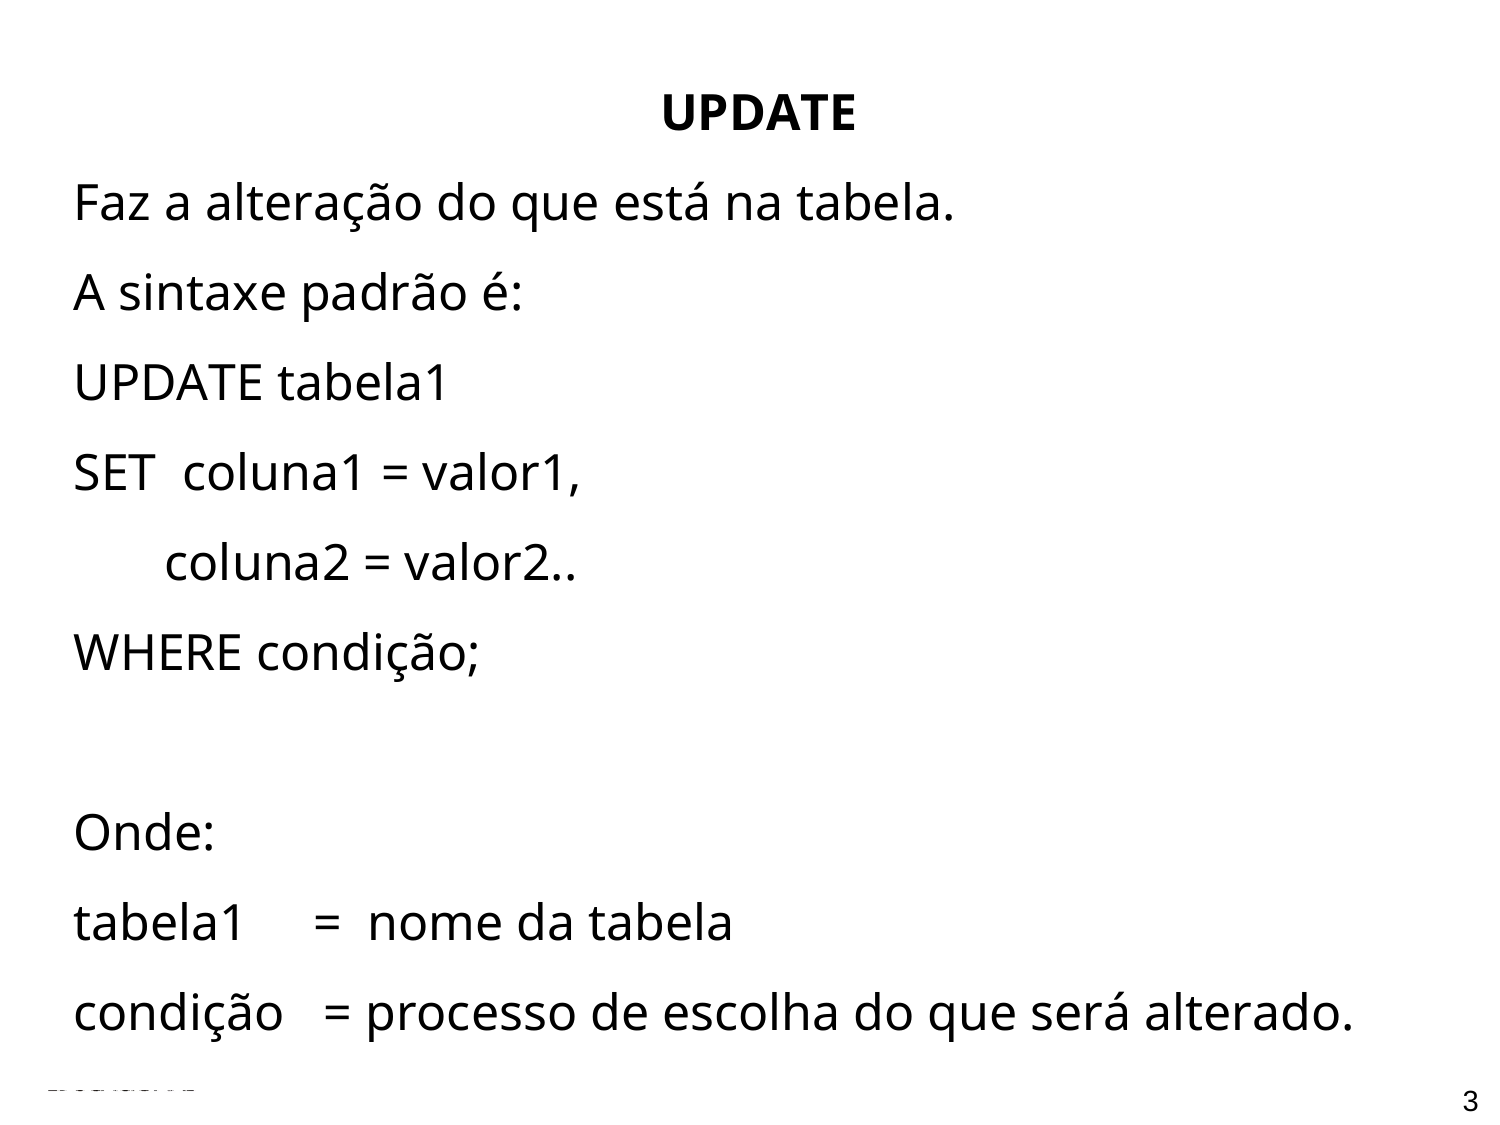

UPDATE
Faz a alteração do que está na tabela.
A sintaxe padrão é:
UPDATE tabela1
SET  coluna1 = valor1,
 coluna2 = valor2..
WHERE condição;
Onde:
tabela1 = nome da tabela
condição = processo de escolha do que será alterado.
3